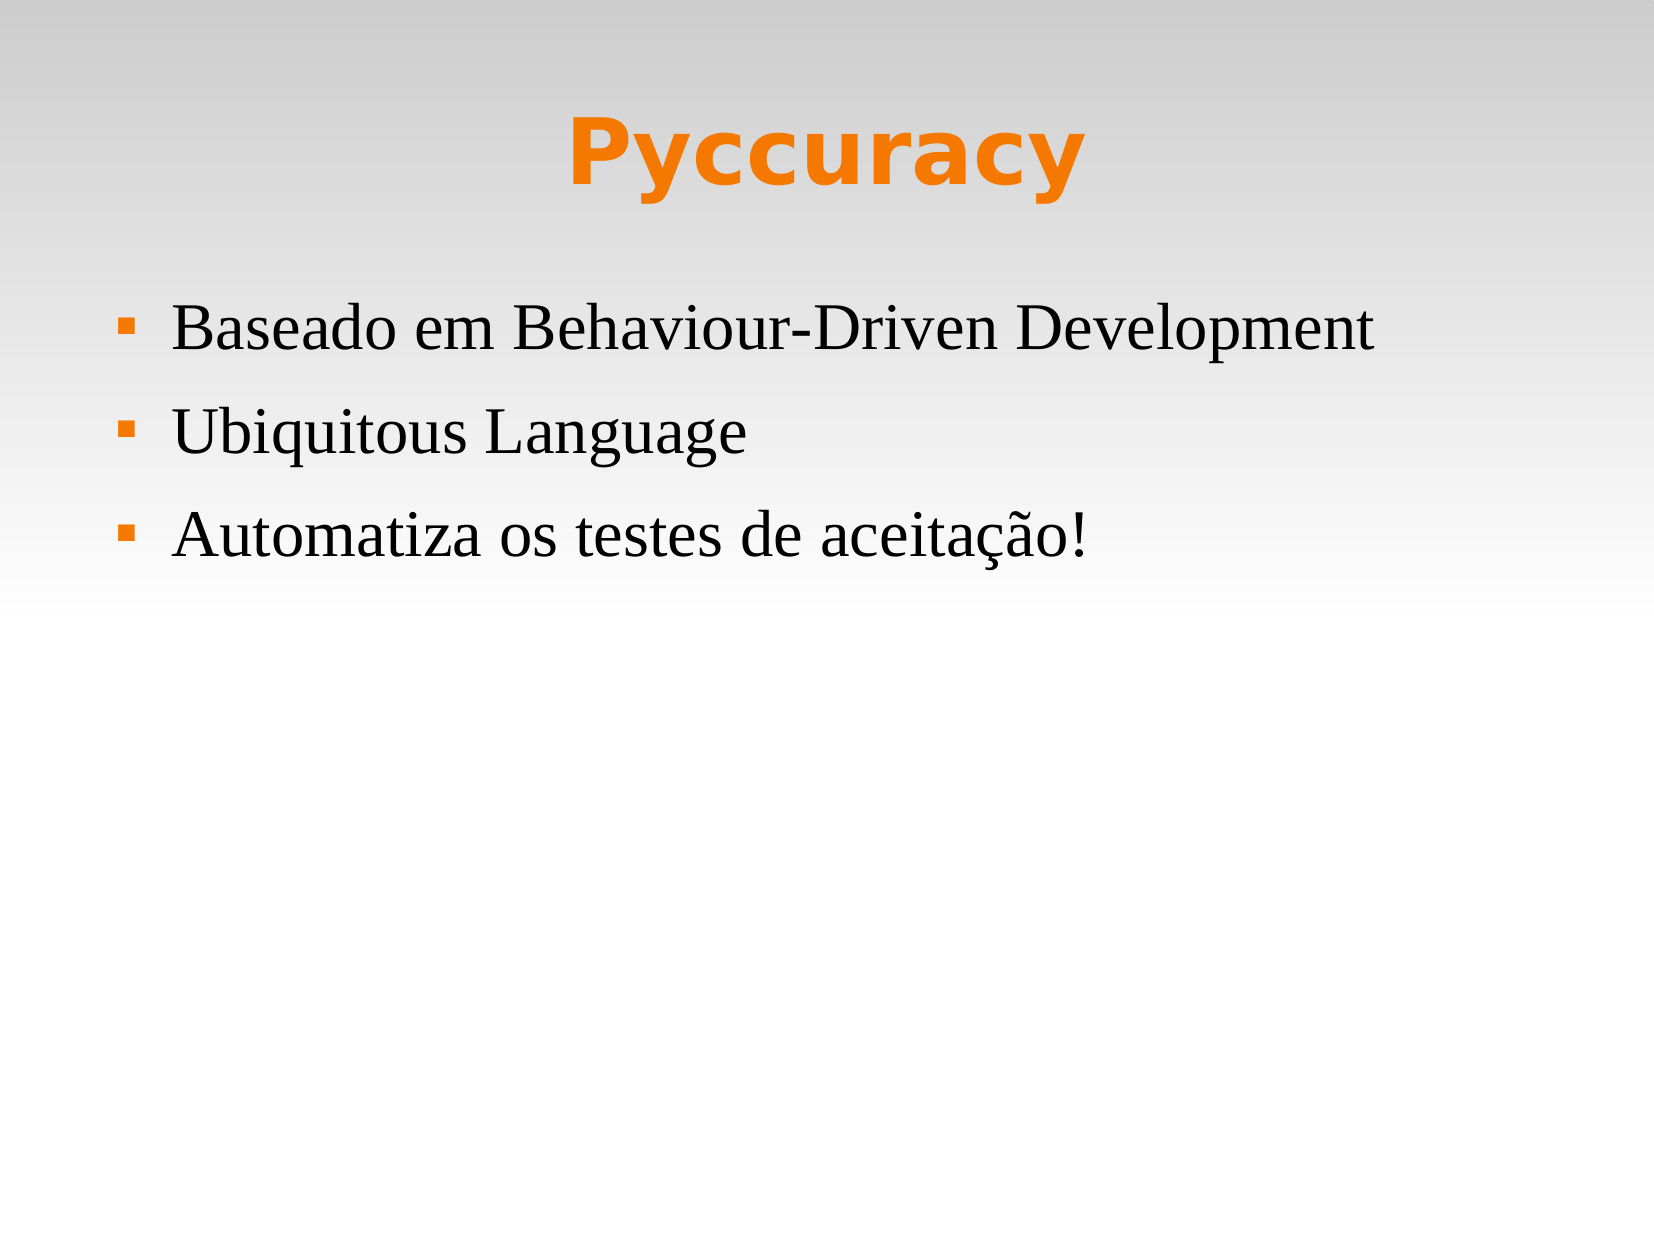

# Pyccuracy
Baseado em Behaviour-Driven Development
Ubiquitous Language
Automatiza os testes de aceitação!